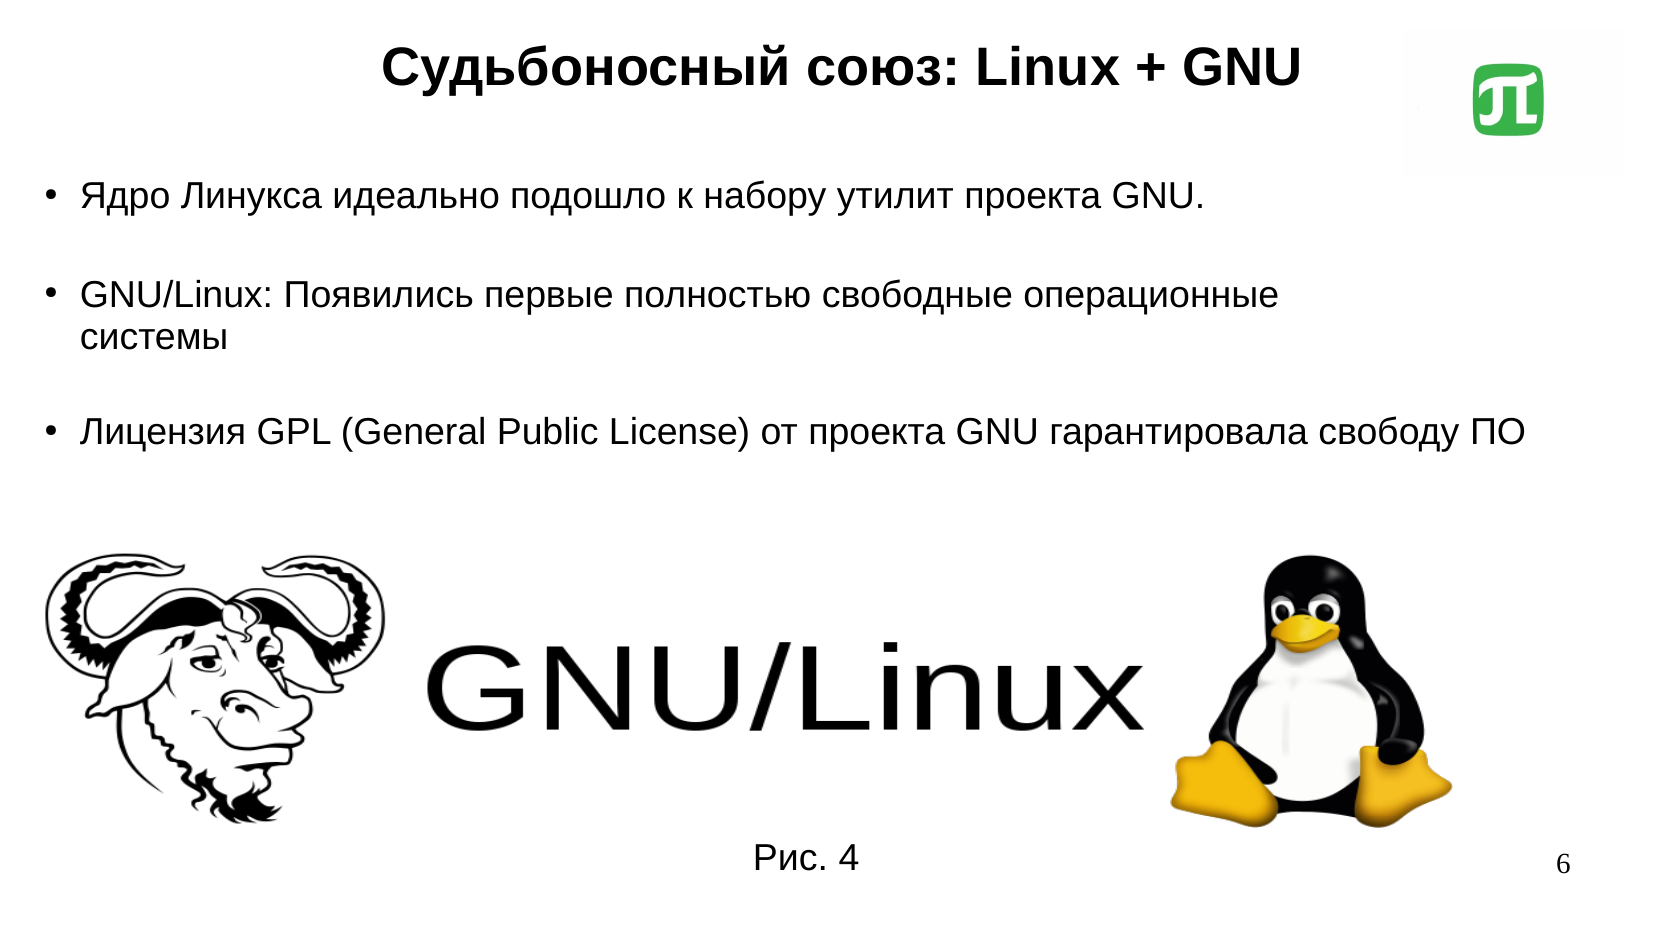

Судьбоносный союз: Linux + GNU
Ядро Линукса идеально подошло к набору утилит проекта GNU.
GNU/Linux: Появились первые полностью свободные операционные системы
Лицензия GPL (General Public License) от проекта GNU гарантировала свободу ПО
Рис. 4
6